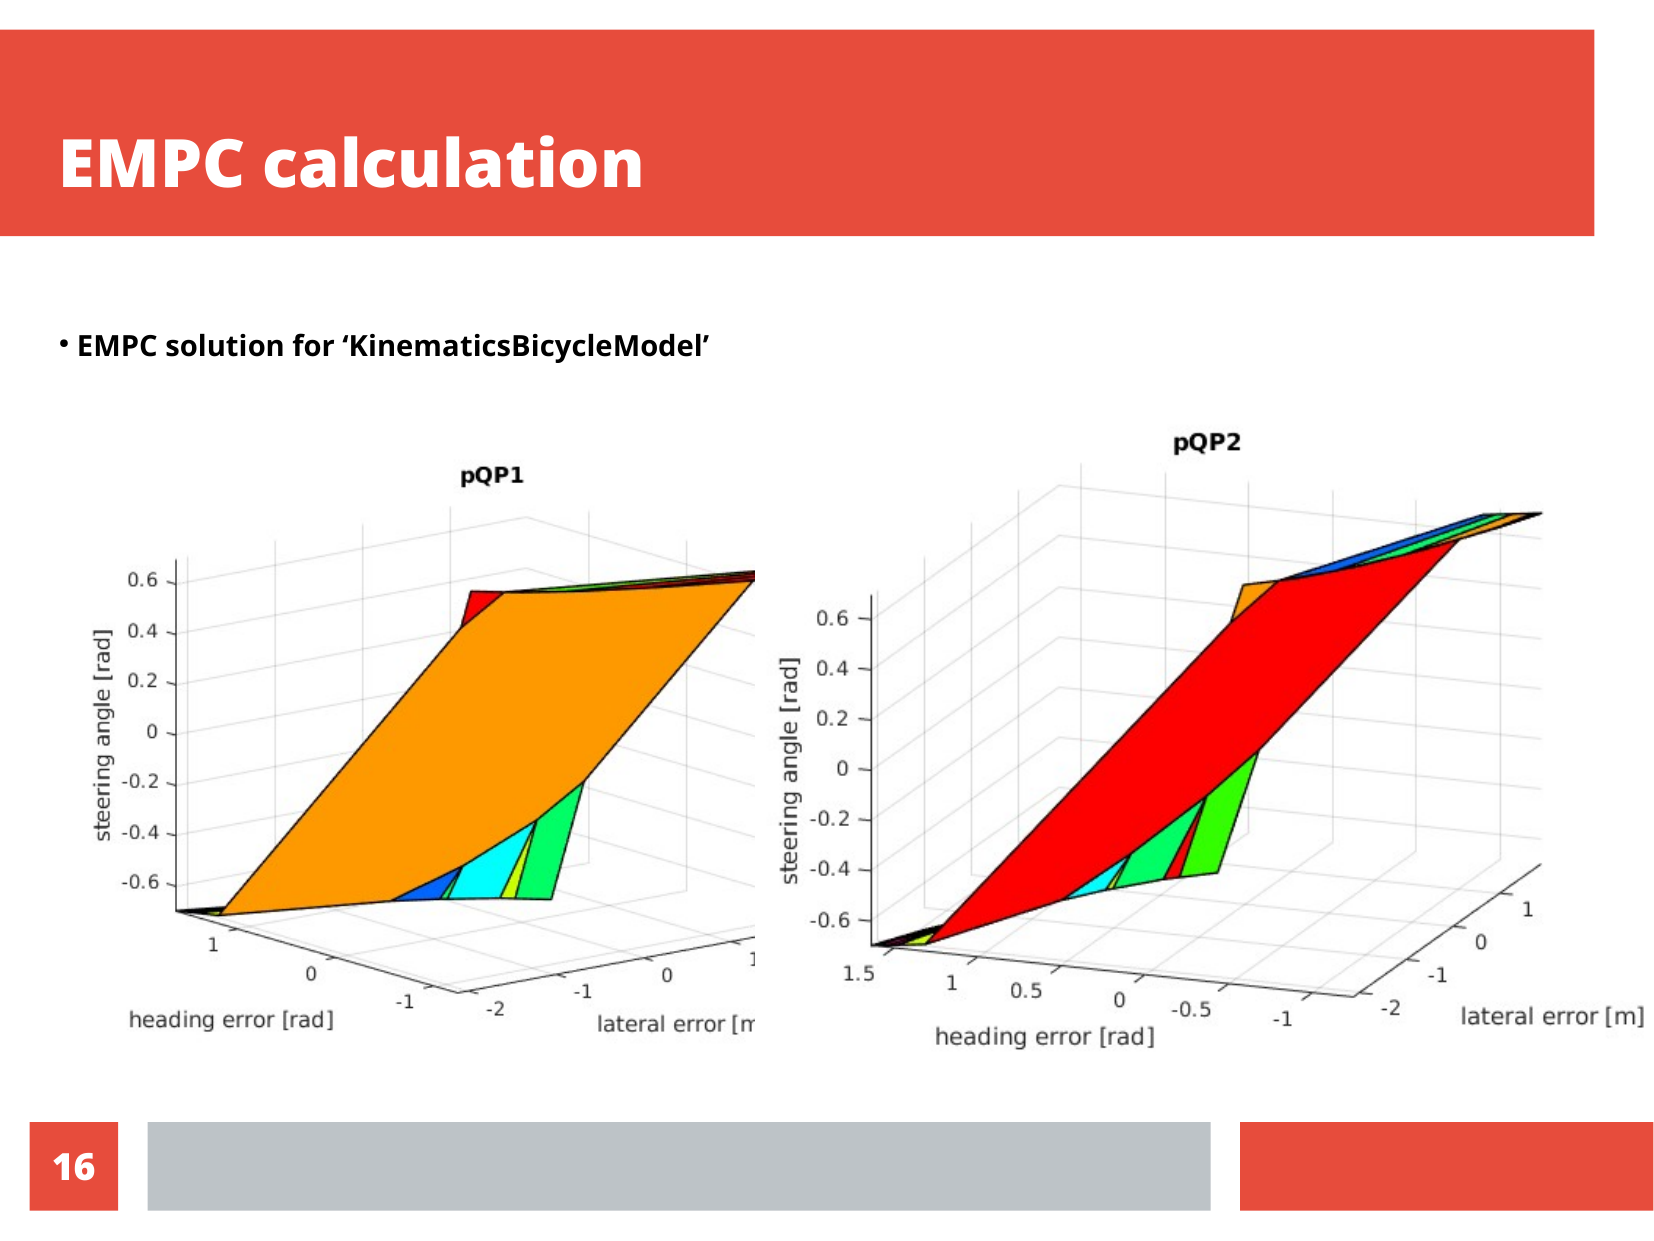

# EMPC calculation
 EMPC solution for ‘KinematicsBicycleModel’
16